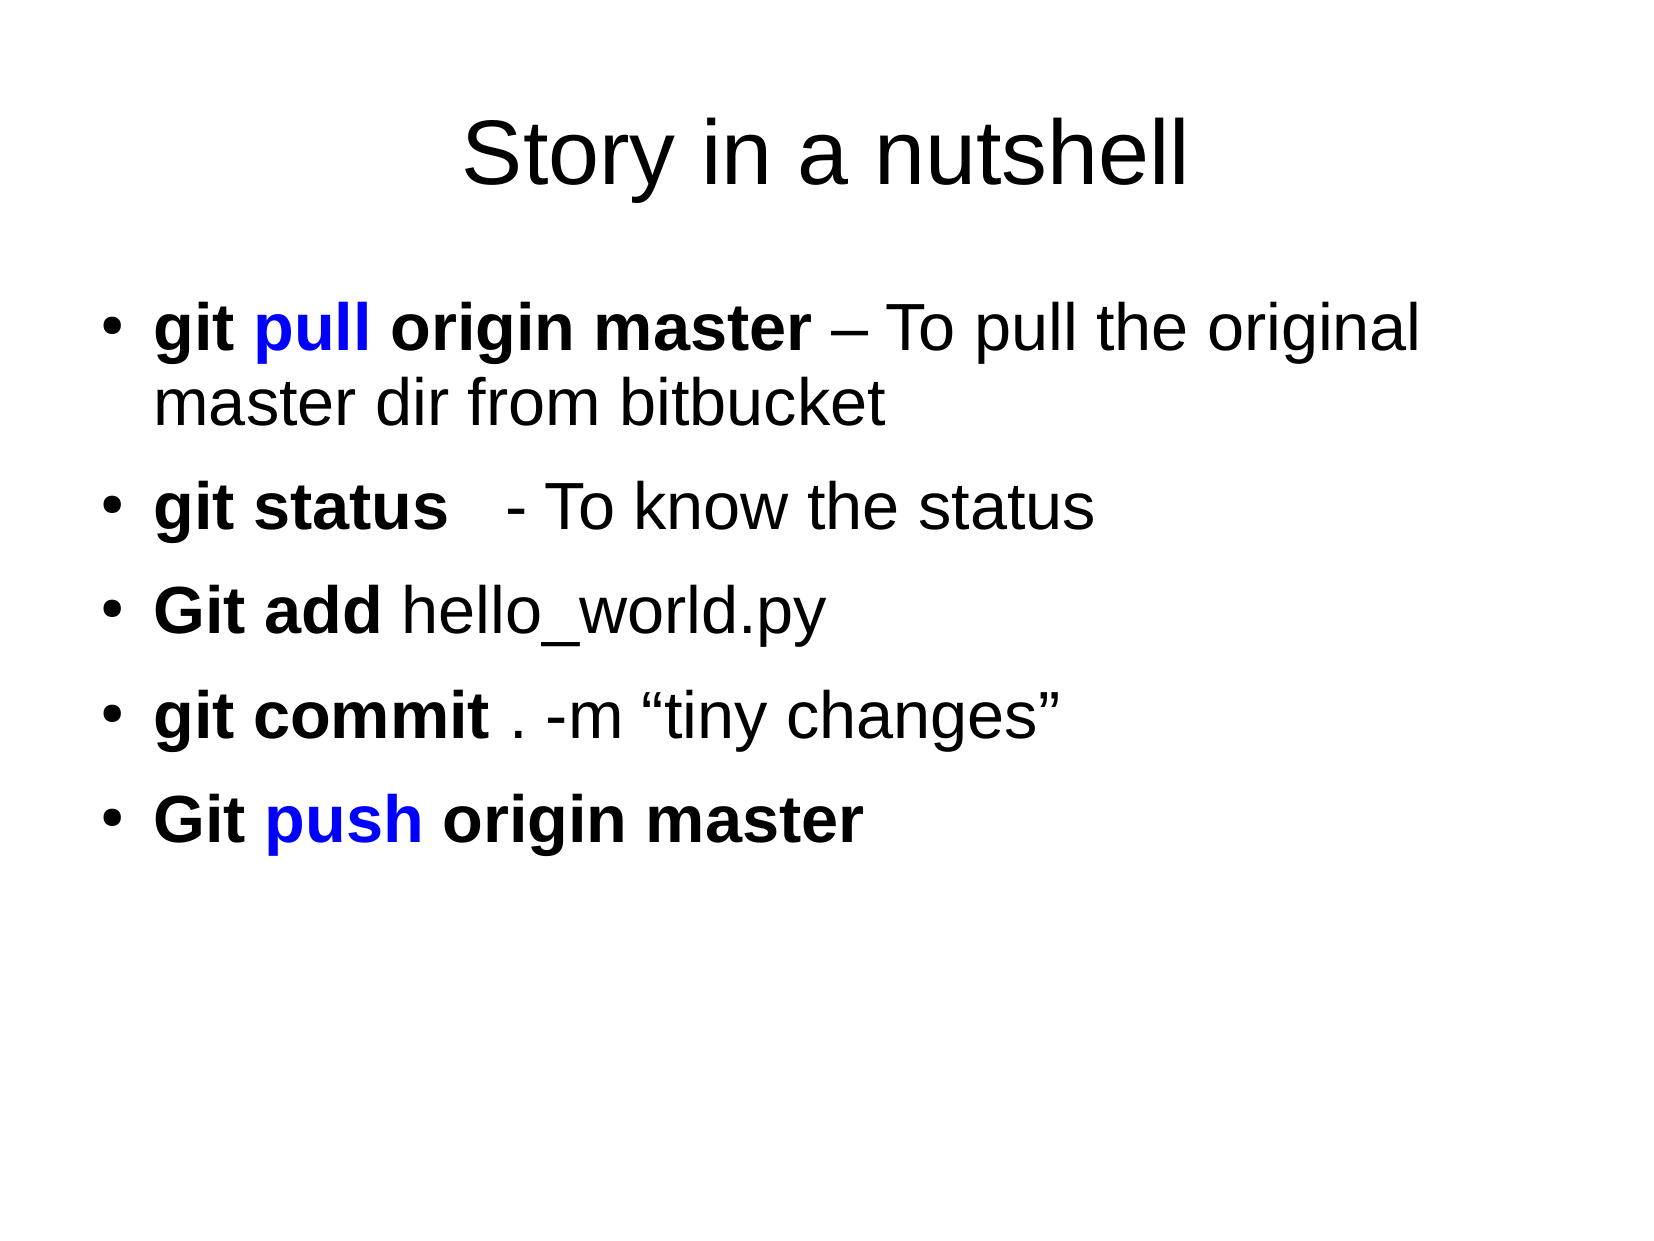

# Story in a nutshell
git pull origin master – To pull the original master dir from bitbucket
git status - To know the status
Git add hello_world.py
git commit . -m “tiny changes”
Git push origin master